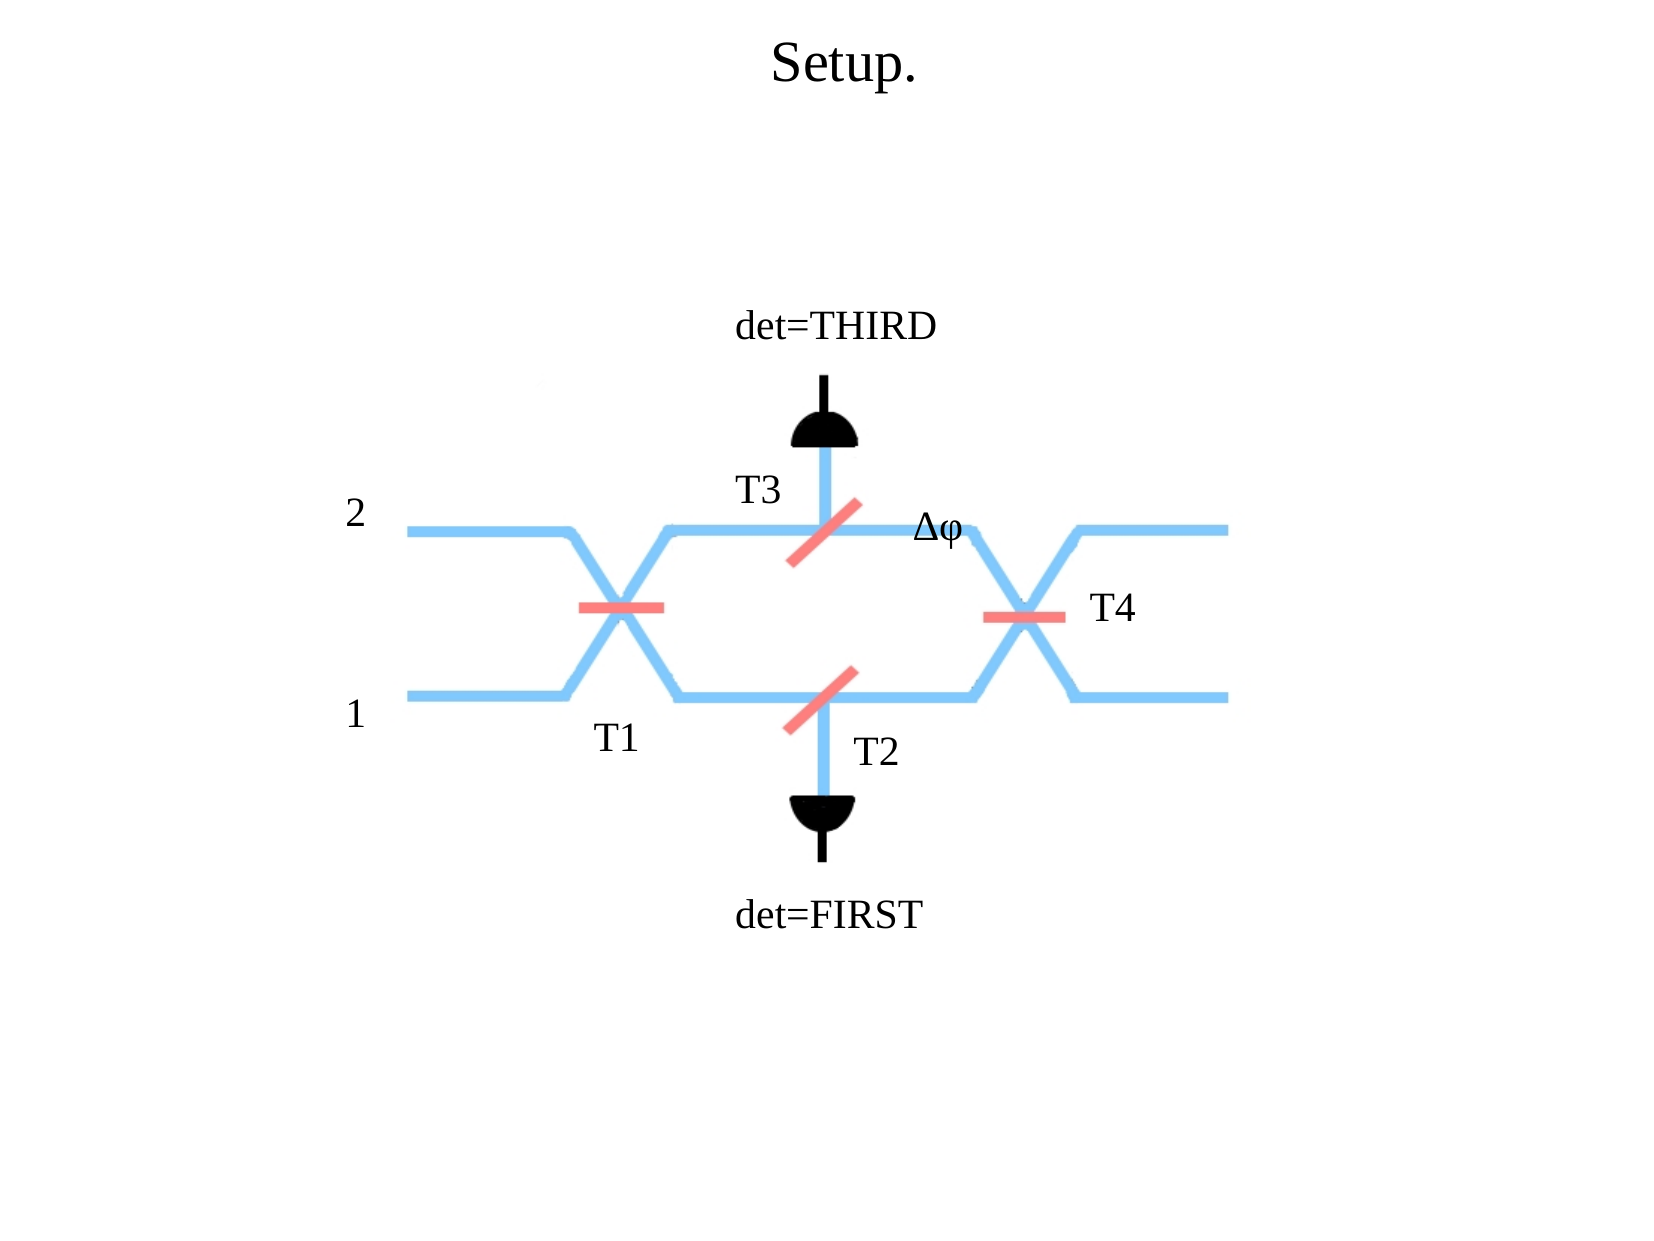

Setup.
det=THIRD
T3
2
Δφ
T4
1
T1
T2
det=FIRST